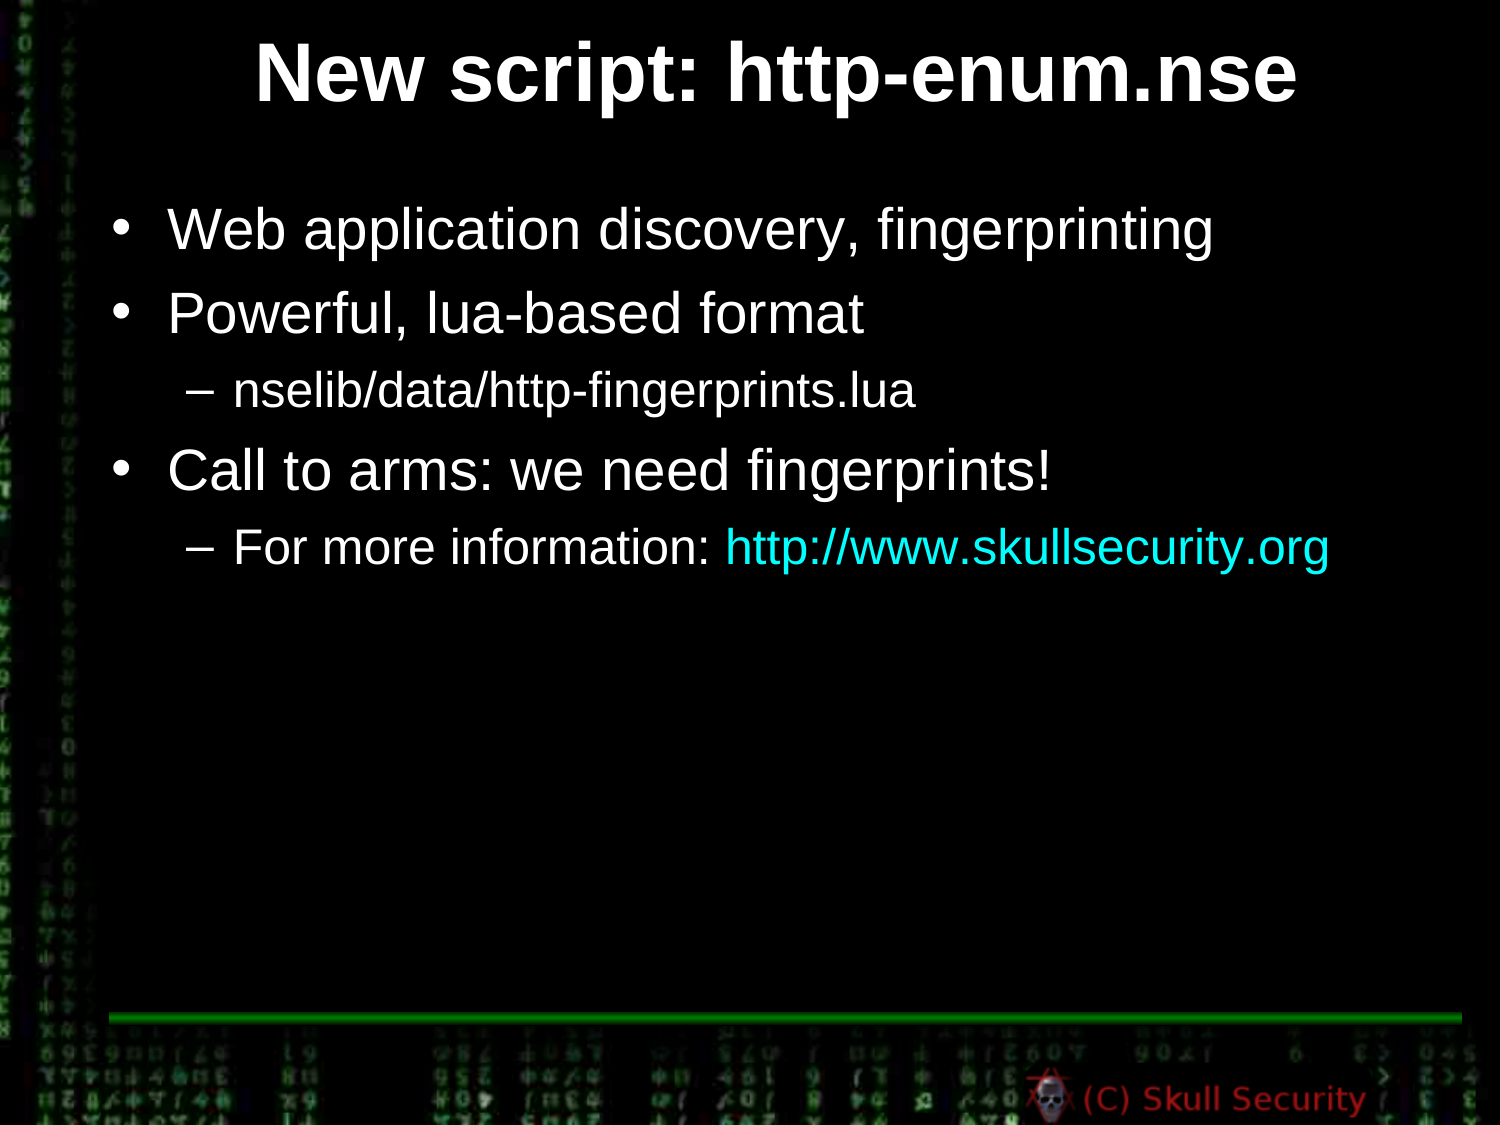

# New script: http-enum.nse
Web application discovery, fingerprinting
Powerful, lua-based format
nselib/data/http-fingerprints.lua
Call to arms: we need fingerprints!
For more information: http://www.skullsecurity.org